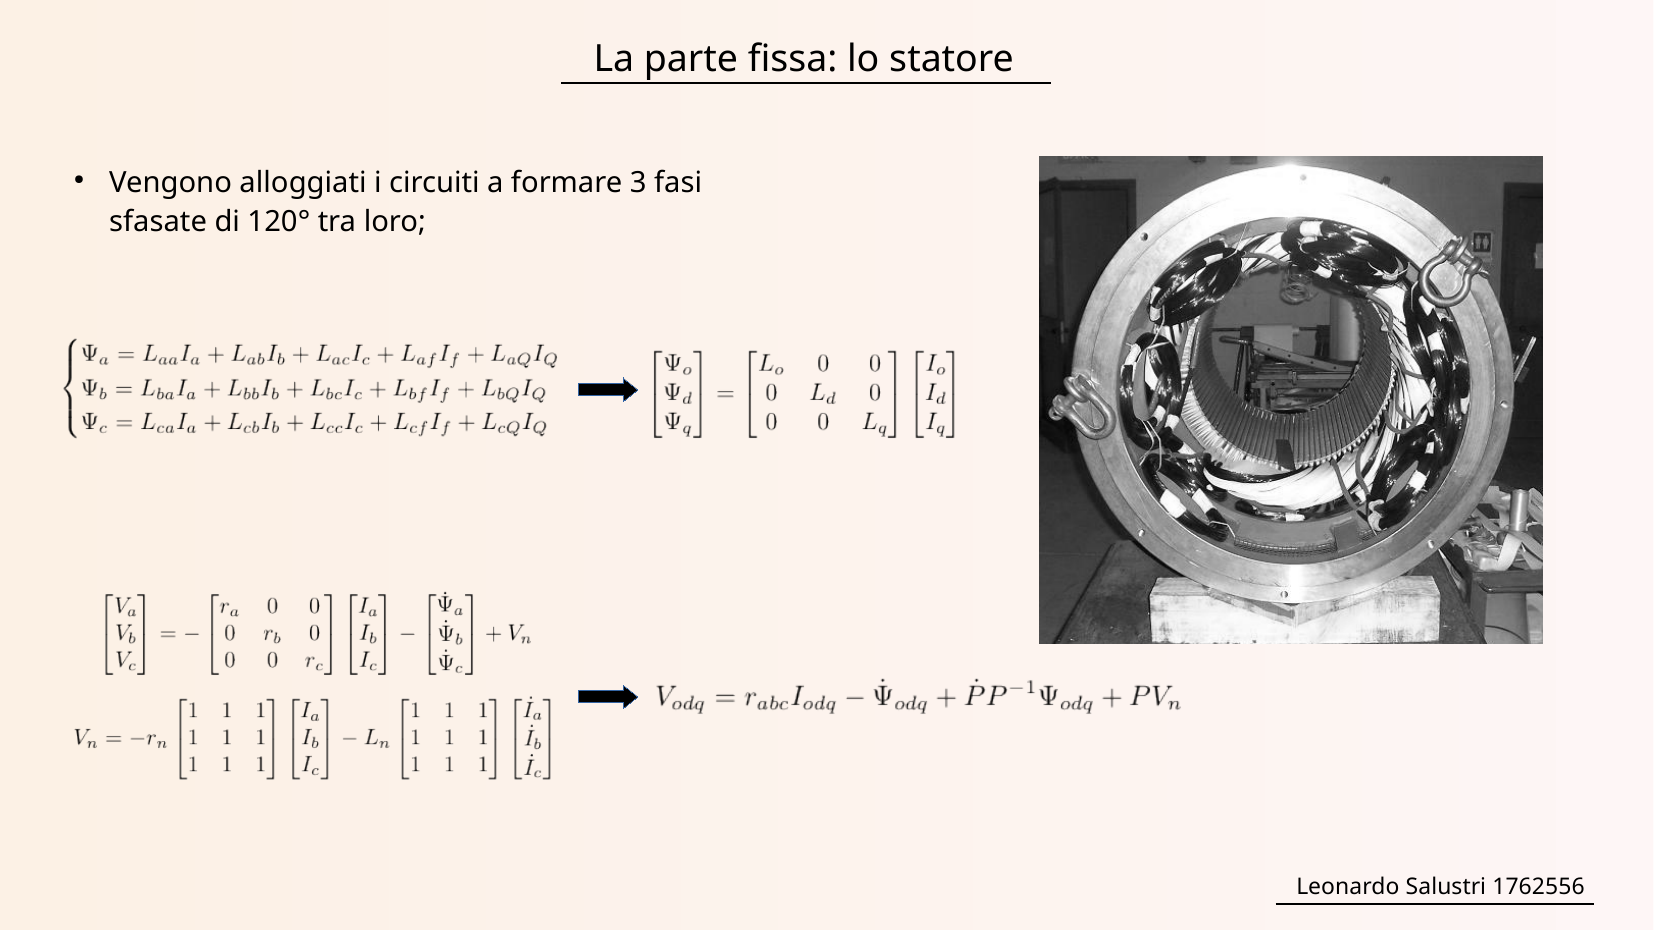

La parte fissa: lo statore
Vengono alloggiati i circuiti a formare 3 fasi sfasate di 120° tra loro;
Leonardo Salustri 1762556